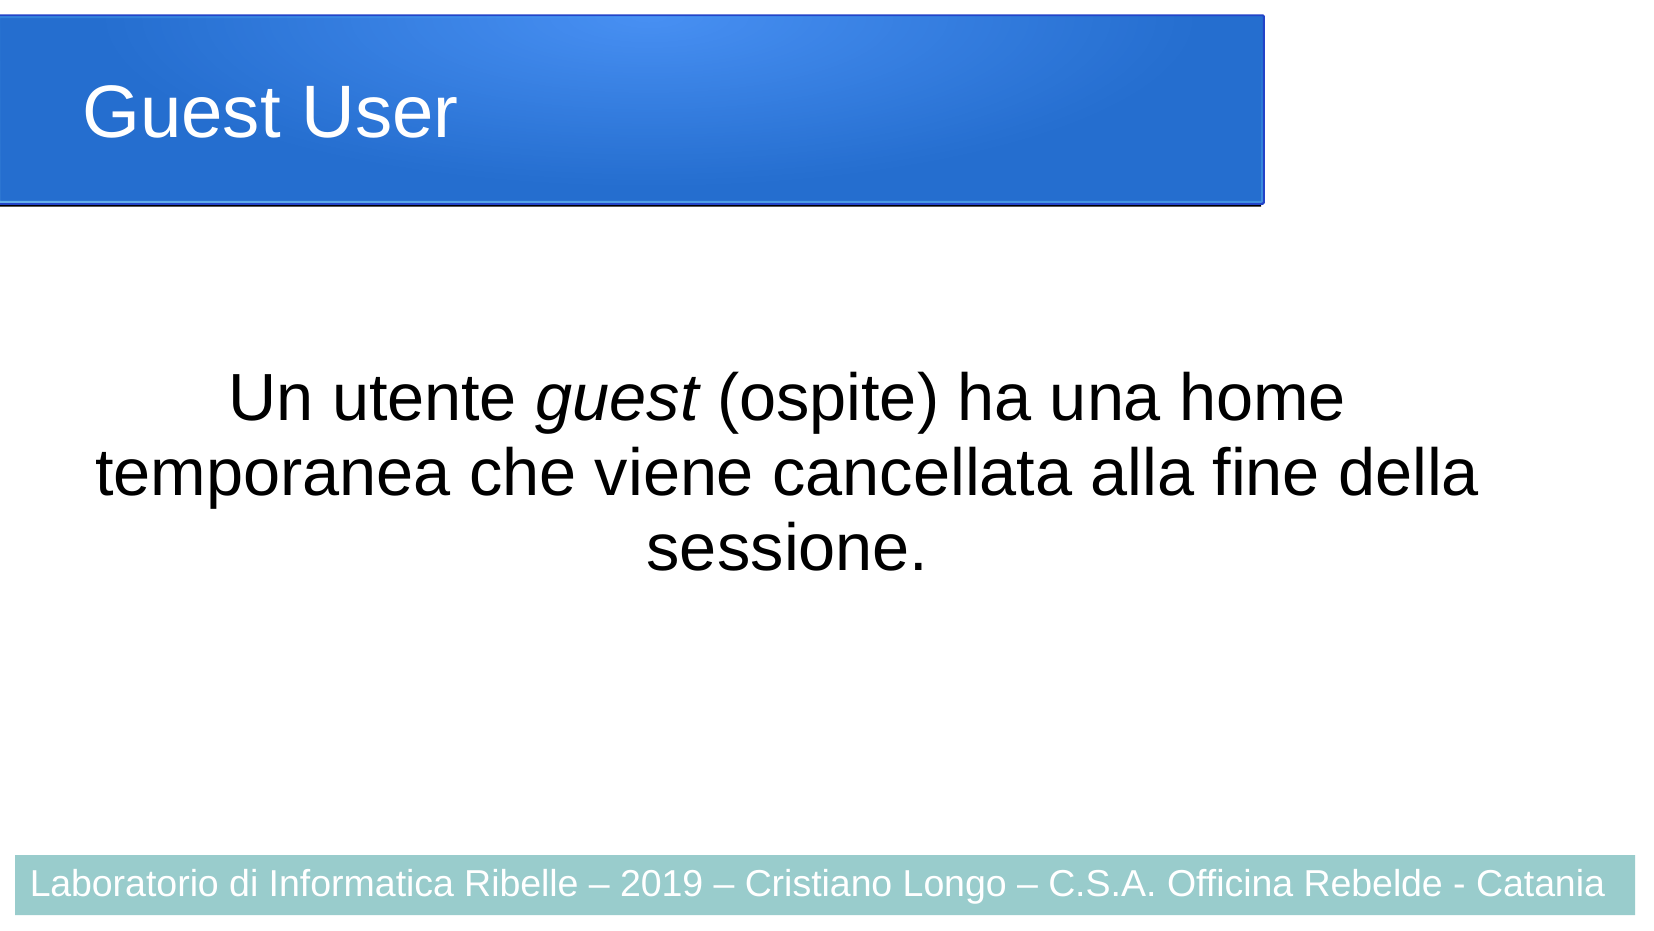

# Guest User
Un utente guest (ospite) ha una home temporanea che viene cancellata alla fine della sessione.
Laboratorio di Informatica Ribelle – 2019 – Cristiano Longo – C.S.A. Officina Rebelde - Catania